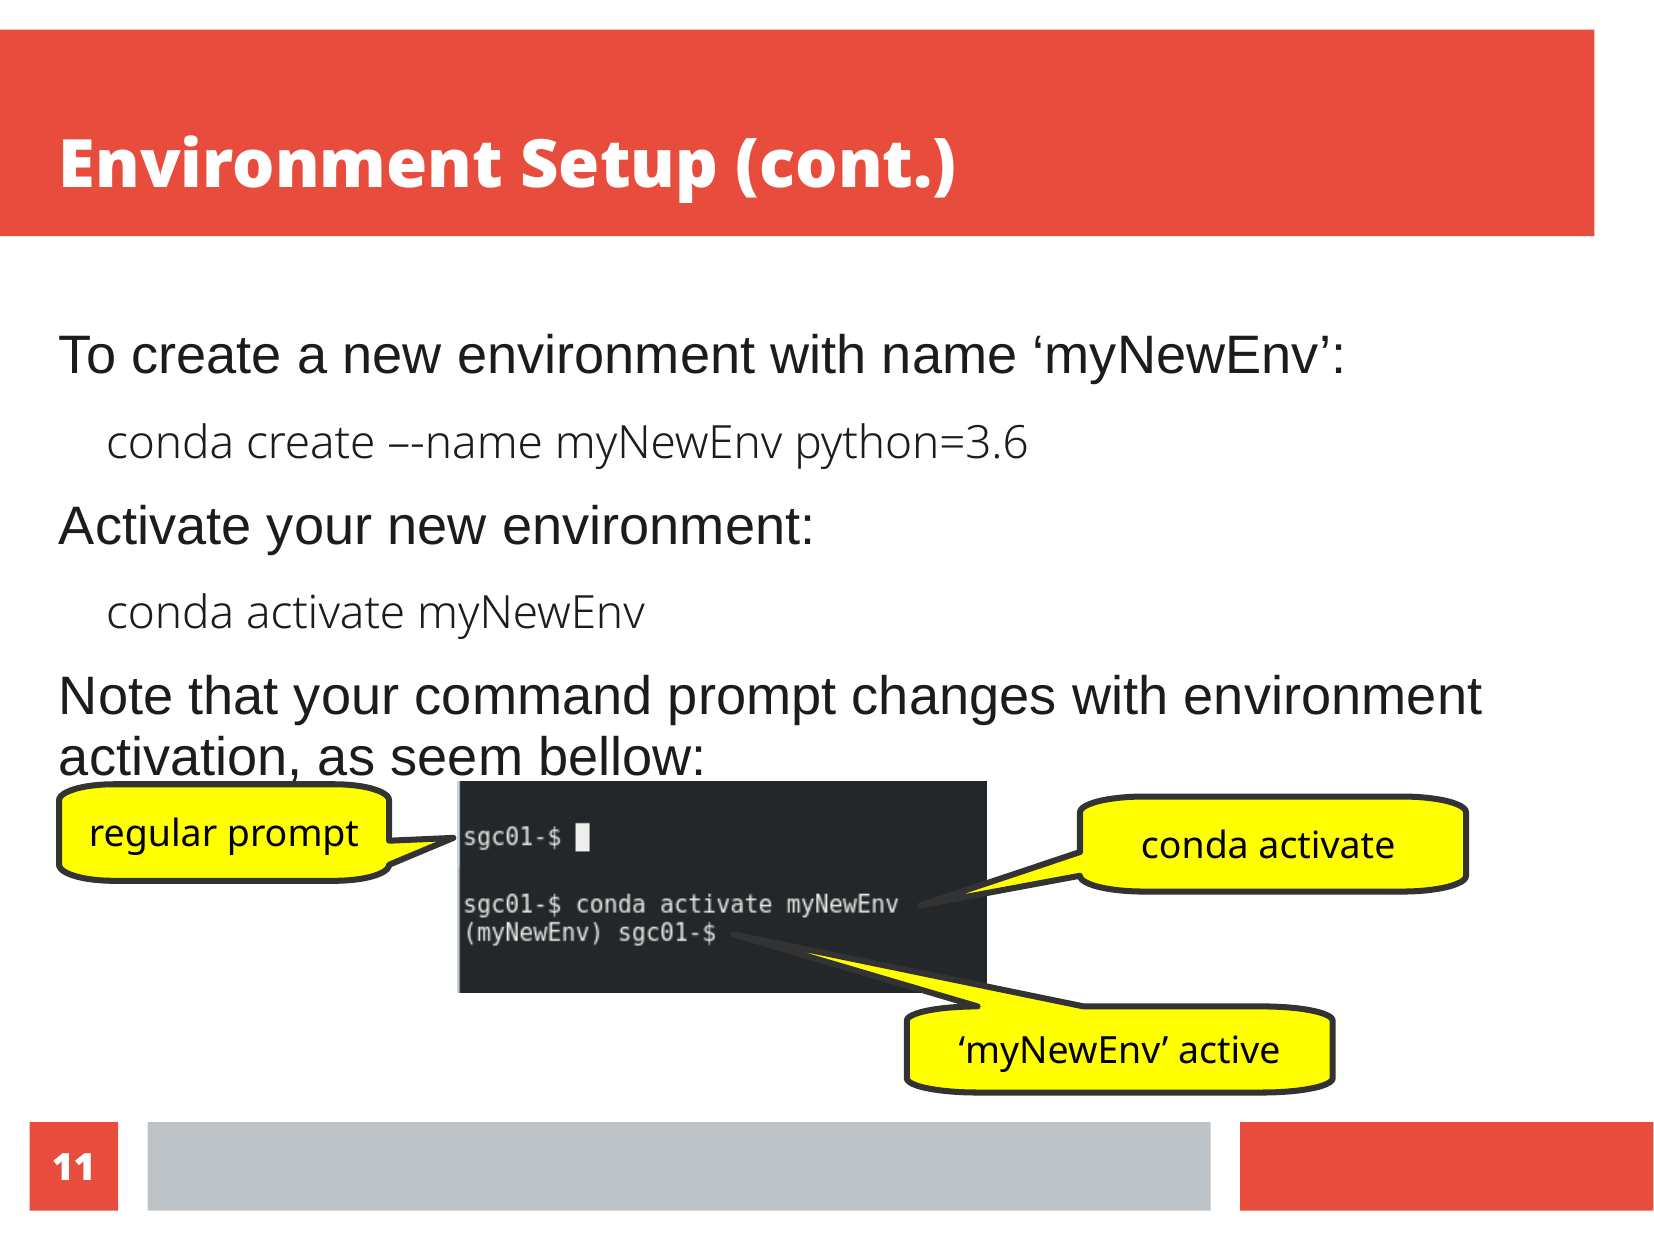

# Environment Setup (cont.)
To create a new environment with name ‘myNewEnv’:
conda create –-name myNewEnv python=3.6
Activate your new environment:
conda activate myNewEnv
Note that your command prompt changes with environment activation, as seem bellow:
regular prompt
conda activate
‘myNewEnv’ active
11